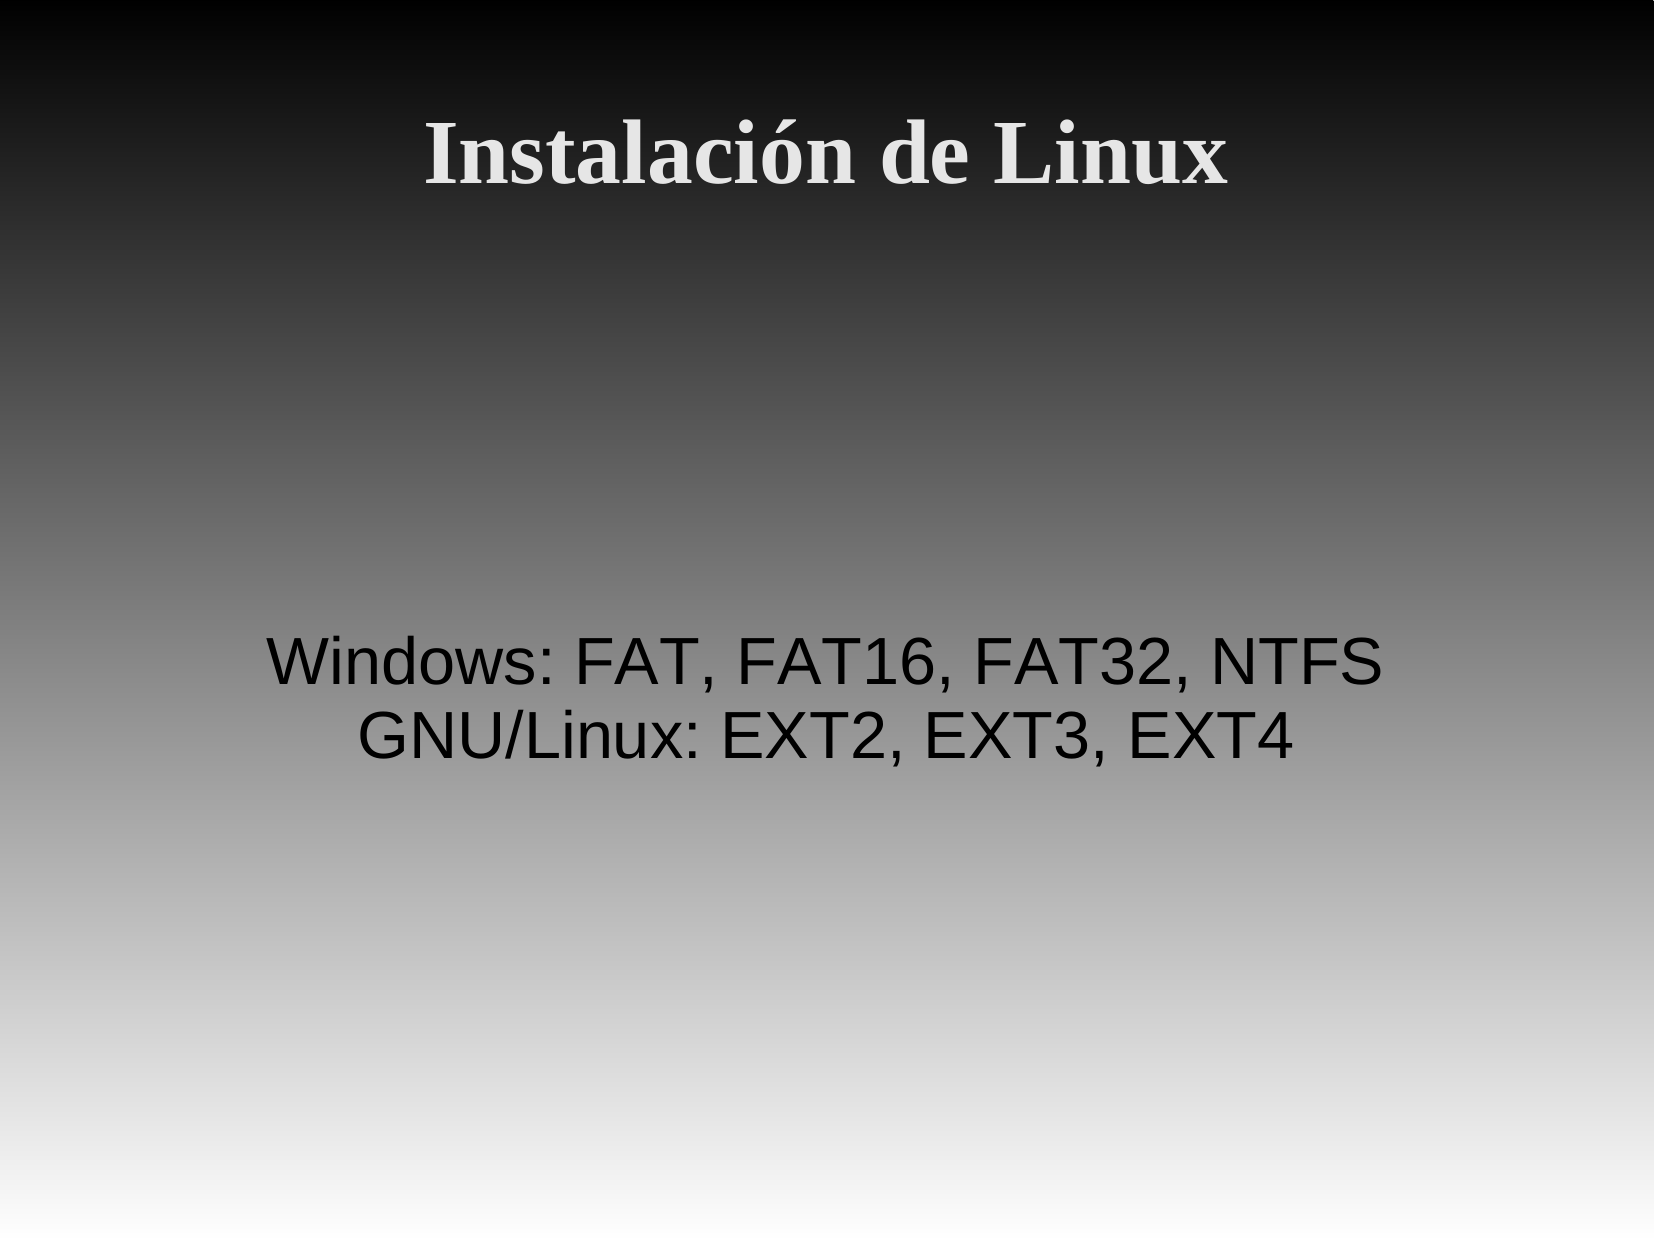

# Instalación de Linux
Windows: FAT, FAT16, FAT32, NTFS
GNU/Linux: EXT2, EXT3, EXT4